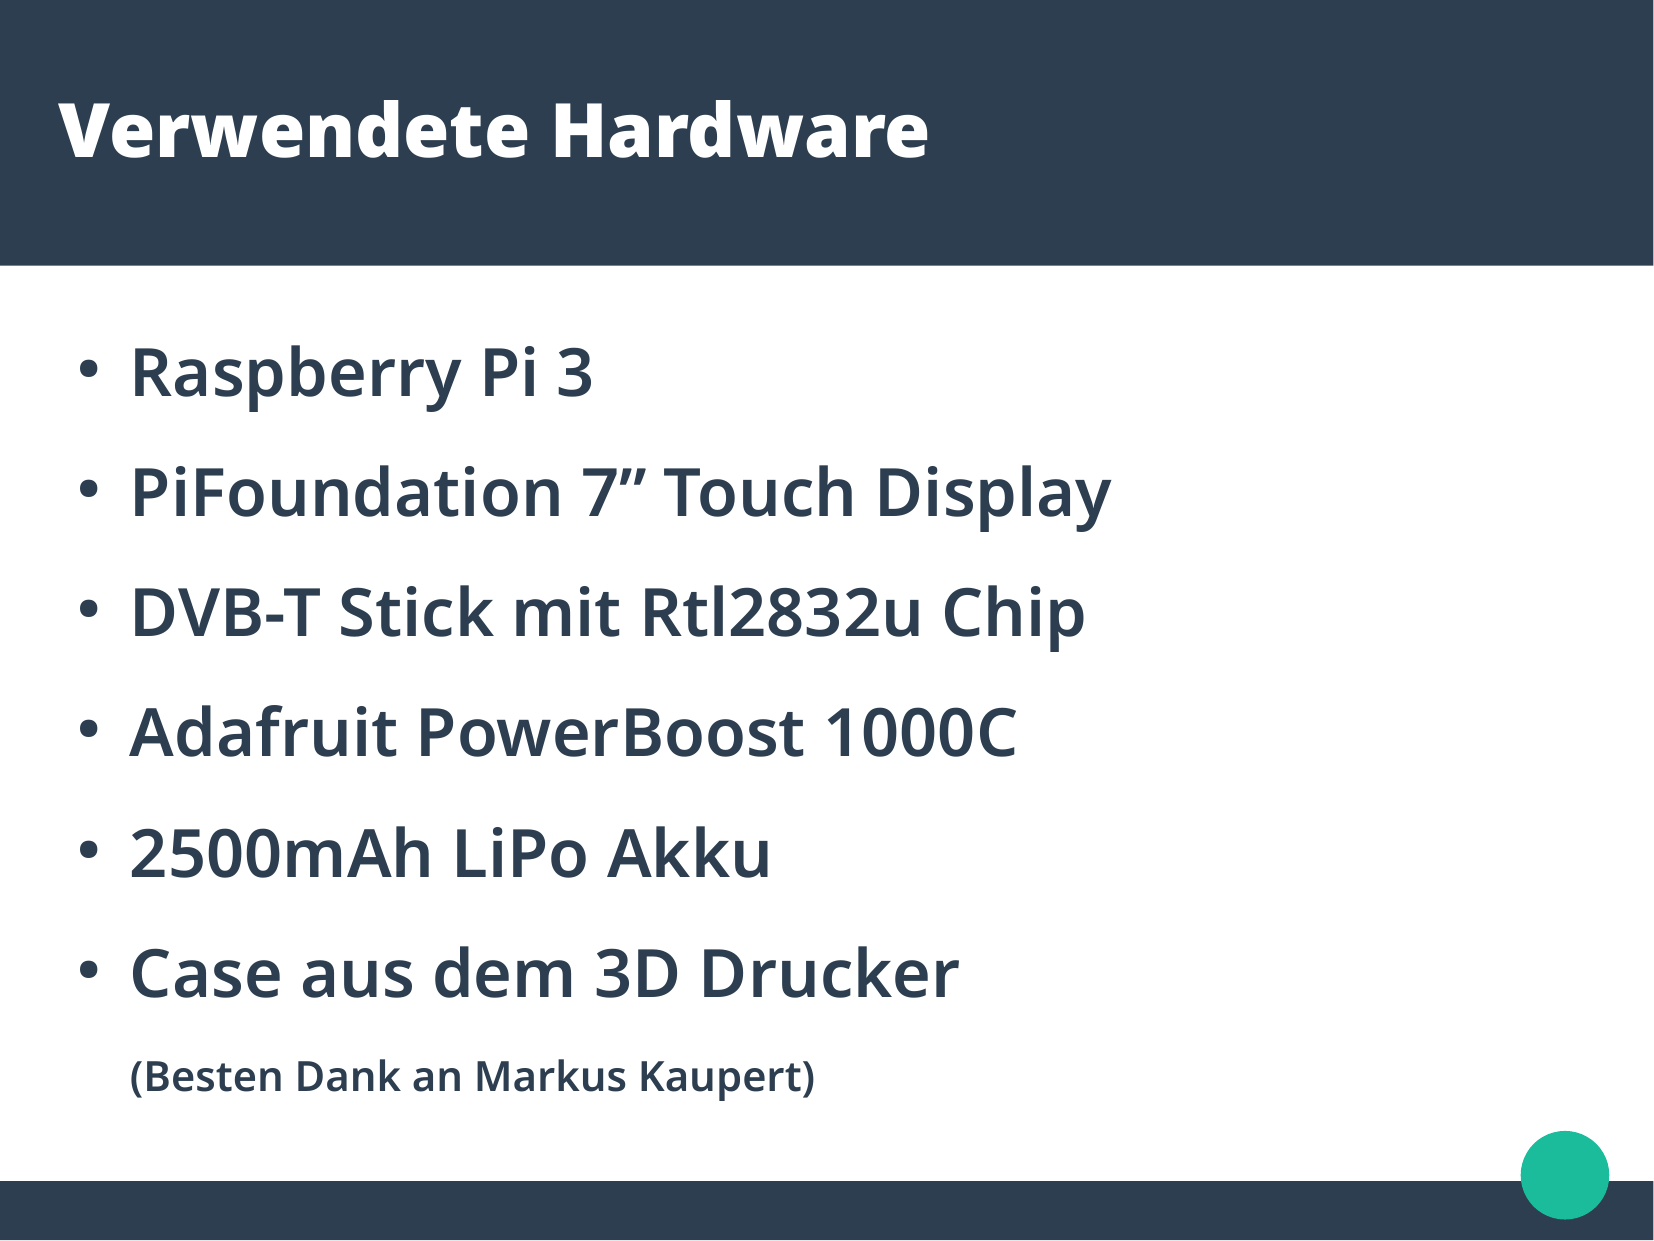

# Verwendete Hardware
Raspberry Pi 3
PiFoundation 7” Touch Display
DVB-T Stick mit Rtl2832u Chip
Adafruit PowerBoost 1000C
2500mAh LiPo Akku
Case aus dem 3D Drucker
(Besten Dank an Markus Kaupert)